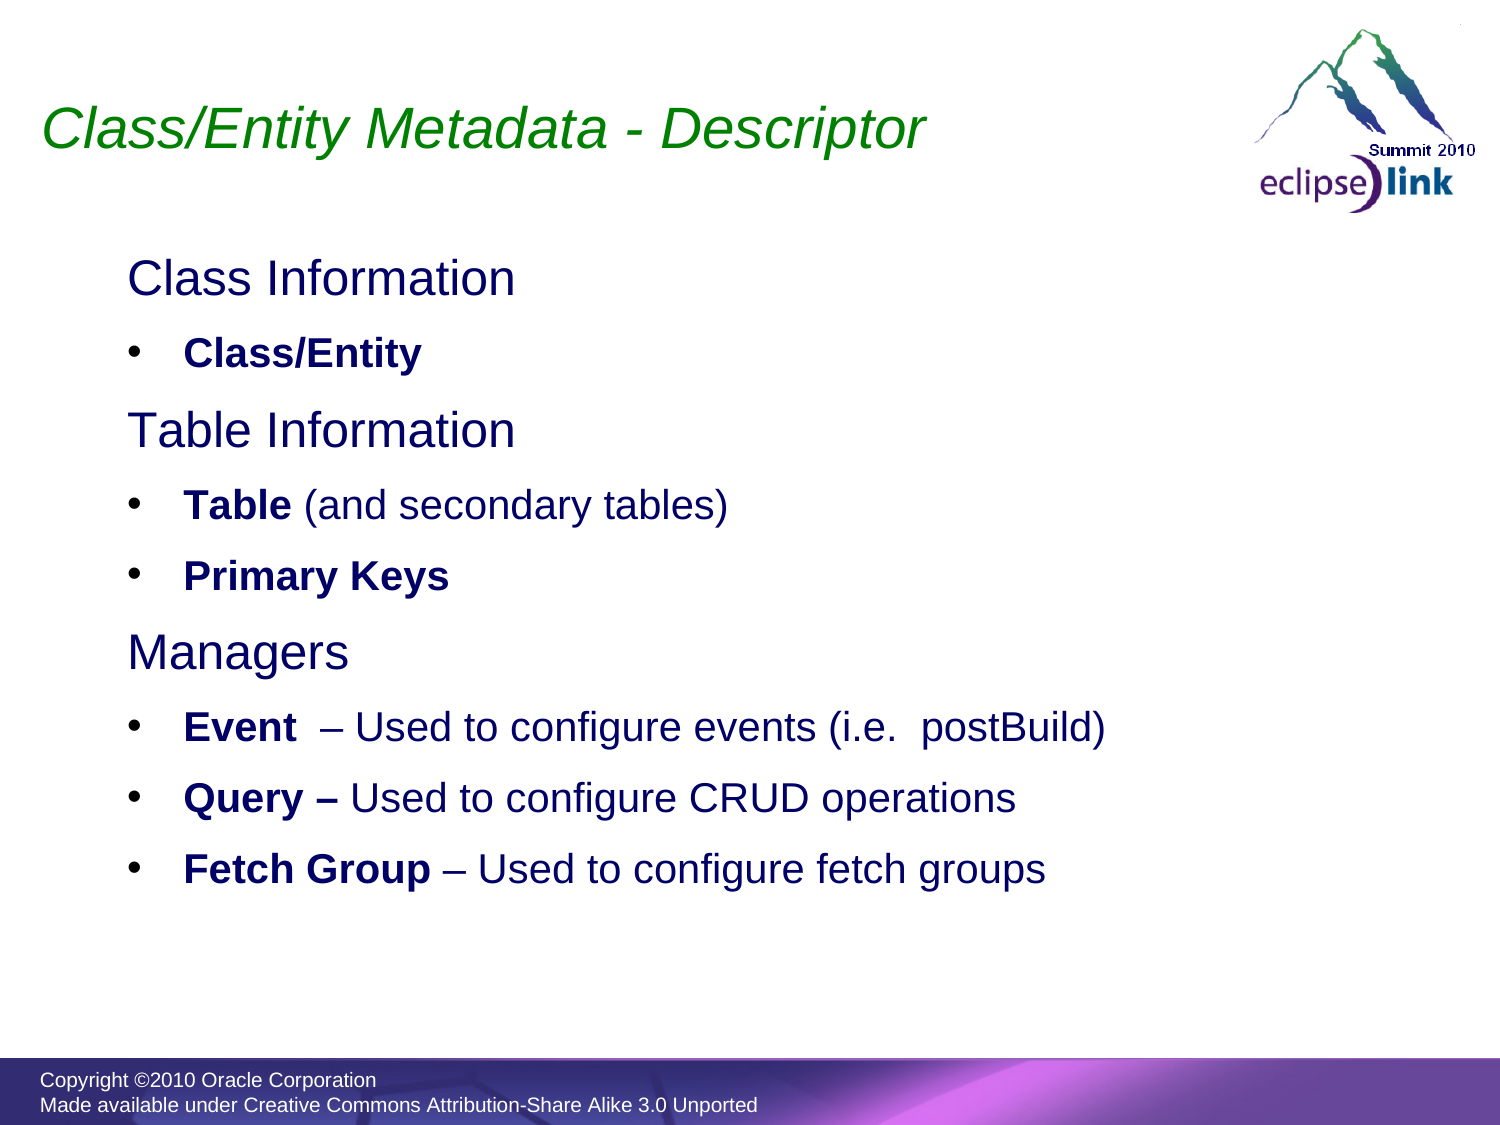

# Class/Entity Metadata - Descriptor
Class Information
Class/Entity
Table Information
Table (and secondary tables)
Primary Keys
Managers
Event – Used to configure events (i.e. postBuild)
Query – Used to configure CRUD operations
Fetch Group – Used to configure fetch groups